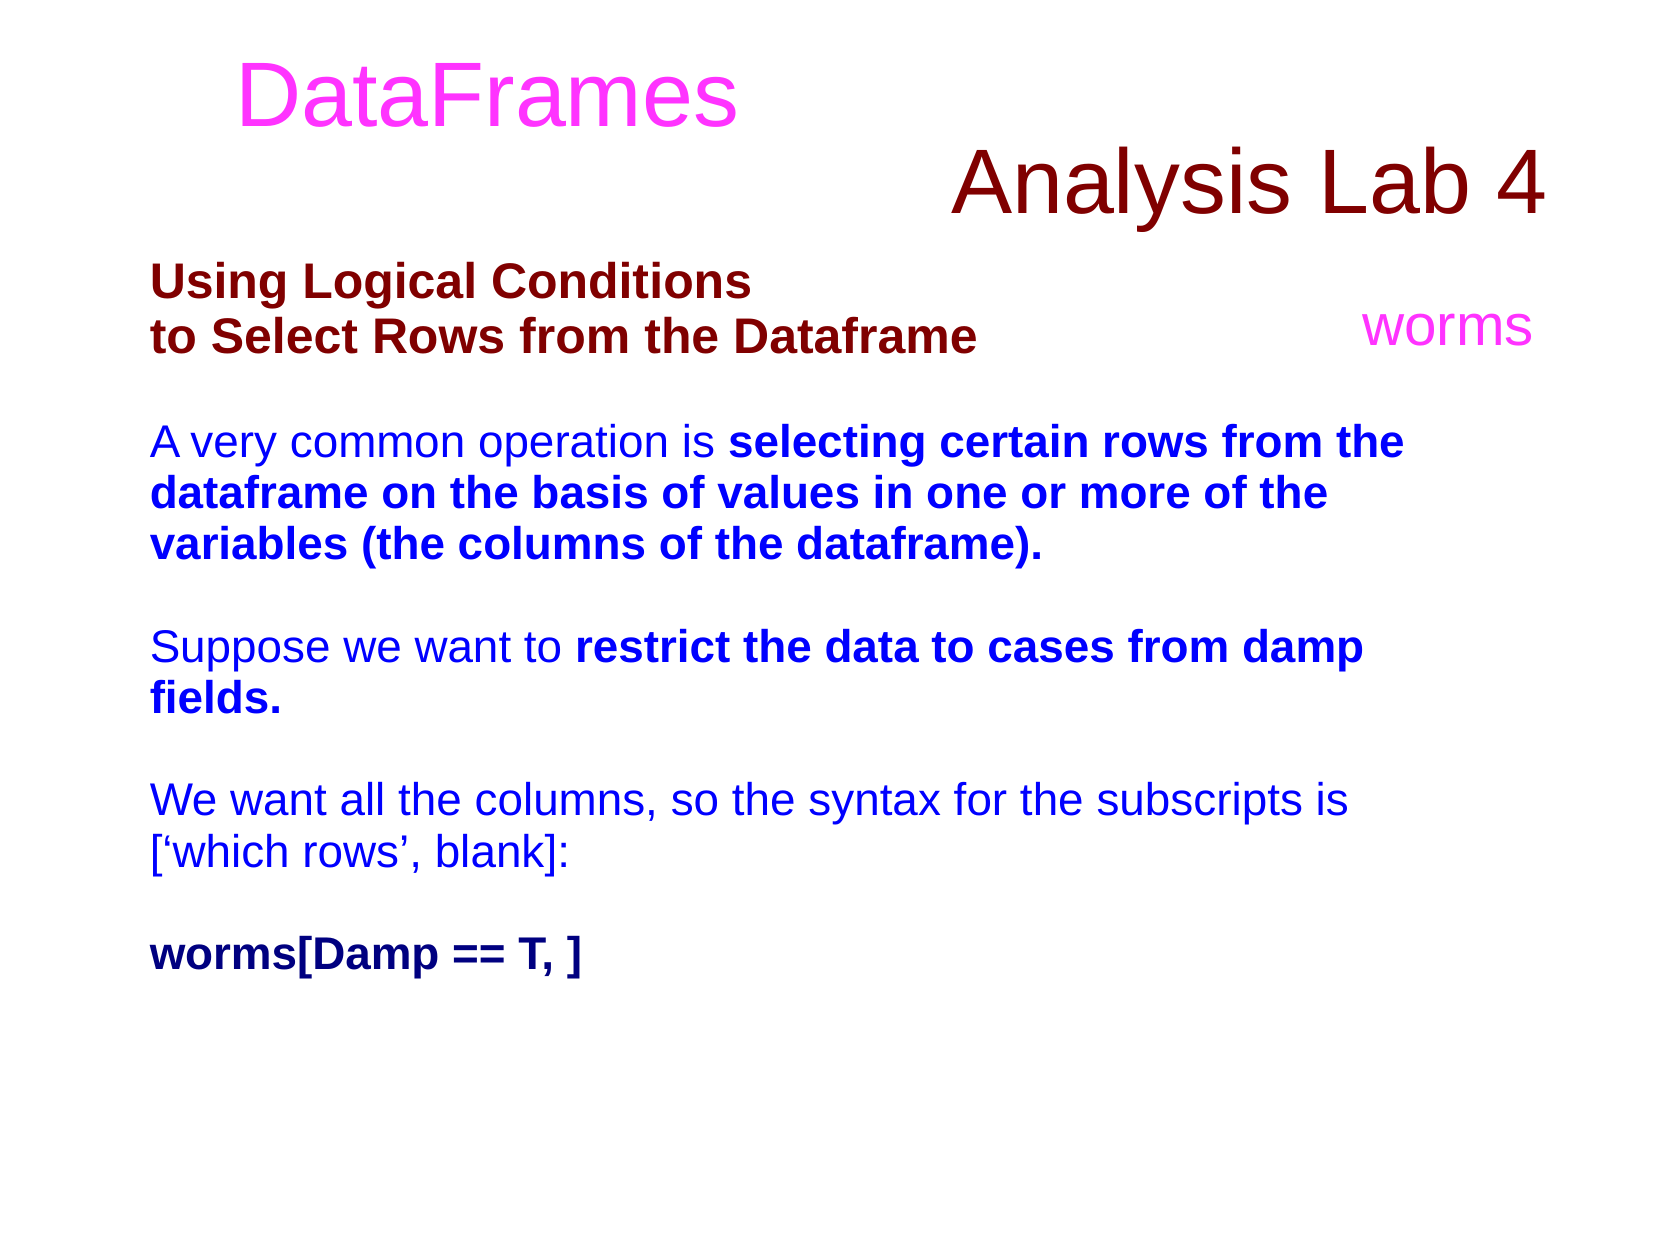

DataFrames
# Analysis Lab 4
Using Logical Conditions
to Select Rows from the Dataframe
A very common operation is selecting certain rows from the dataframe on the basis of values in one or more of the variables (the columns of the dataframe).
Suppose we want to restrict the data to cases from damp fields.
We want all the columns, so the syntax for the subscripts is [‘which rows’, blank]:
worms[Damp == T, ]
worms